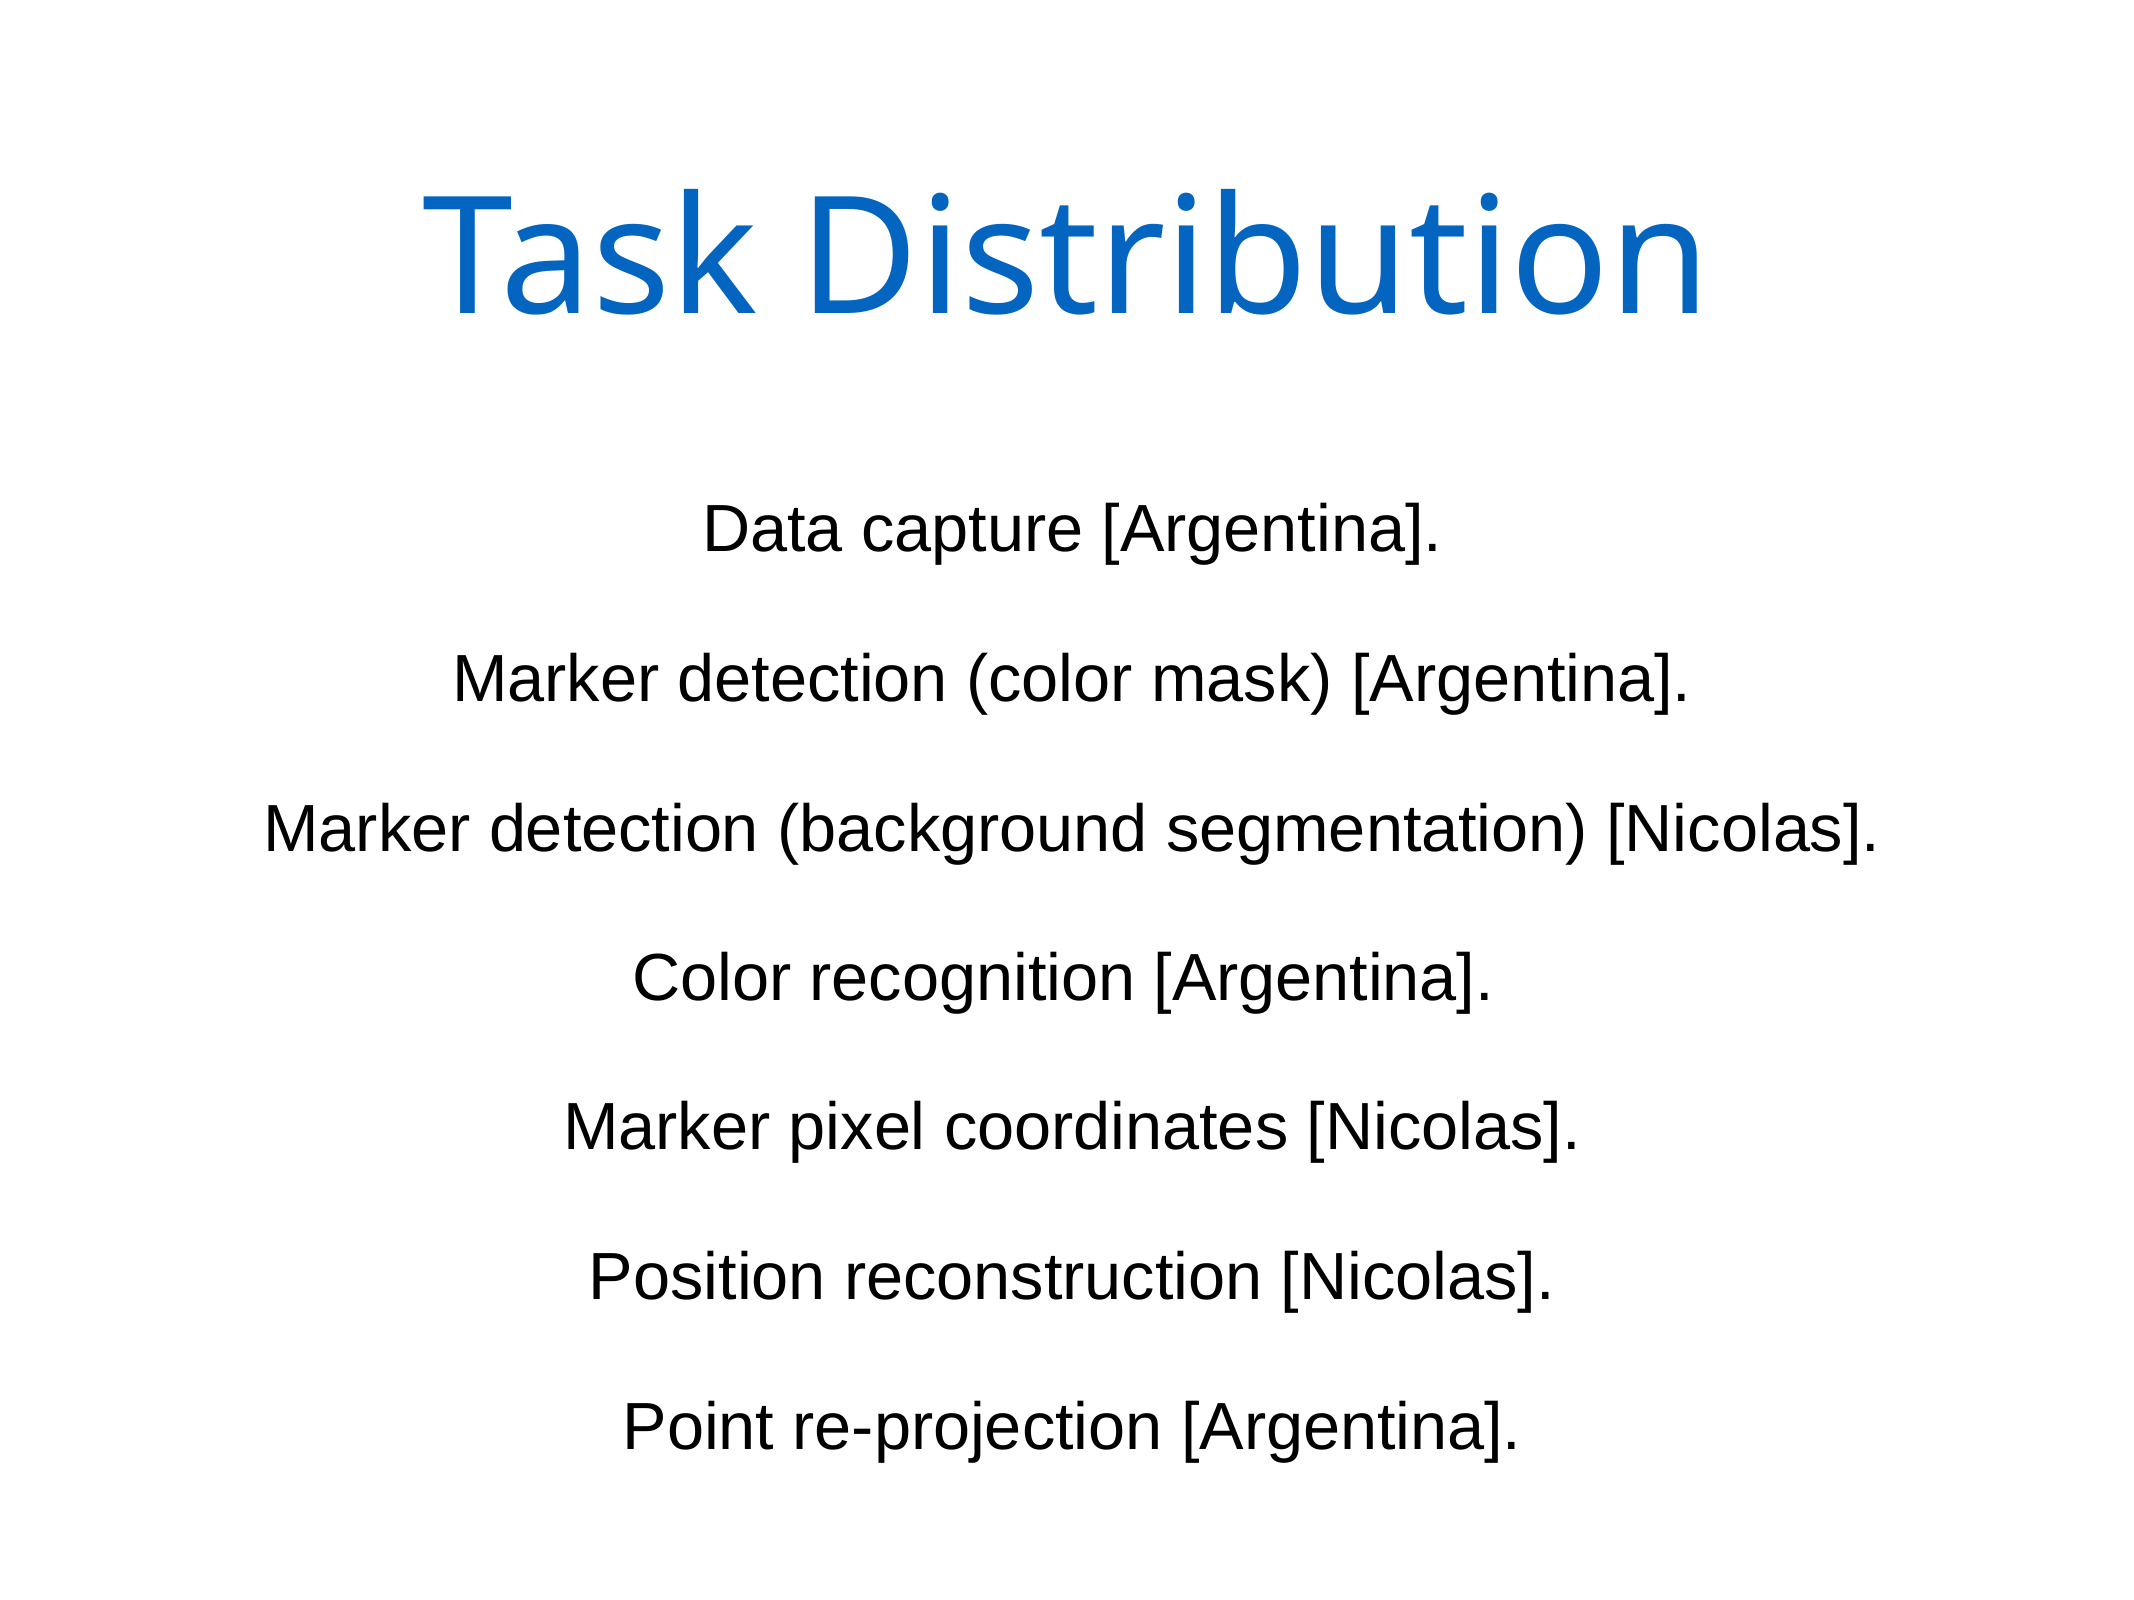

# Task Distribution
Data capture [Argentina].
Marker detection (color mask) [Argentina].
Marker detection (background segmentation) [Nicolas].
Color recognition [Argentina].
Marker pixel coordinates [Nicolas].
Position reconstruction [Nicolas].
Point re-projection [Argentina].